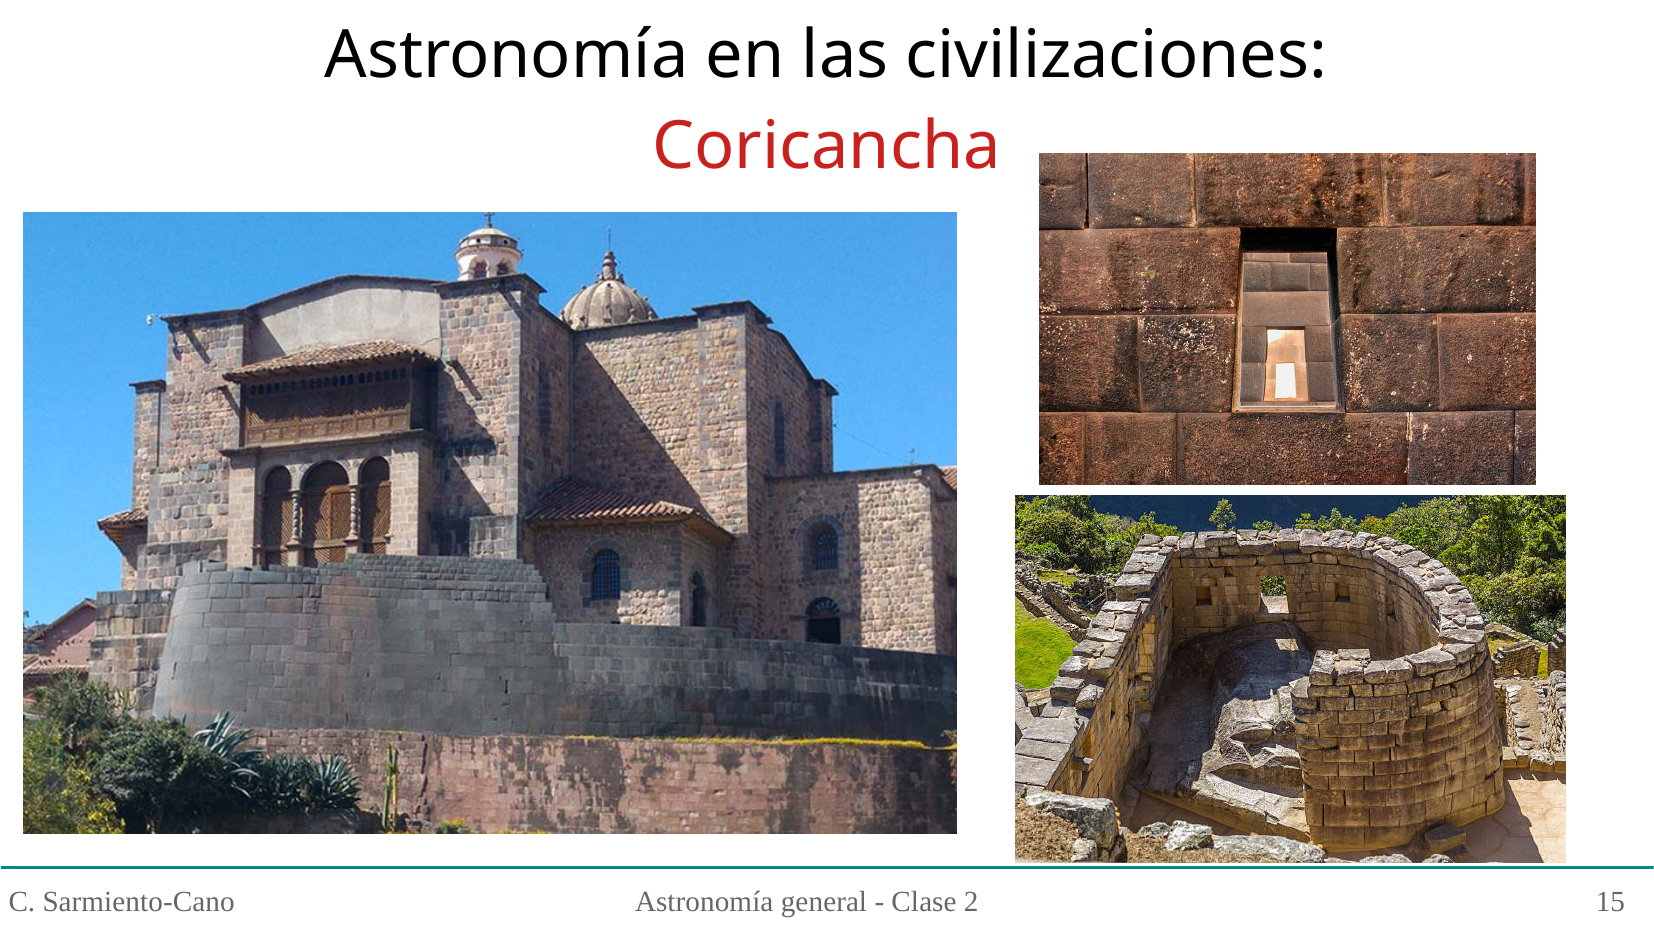

# Astronomía en las civilizaciones: Coricancha
15